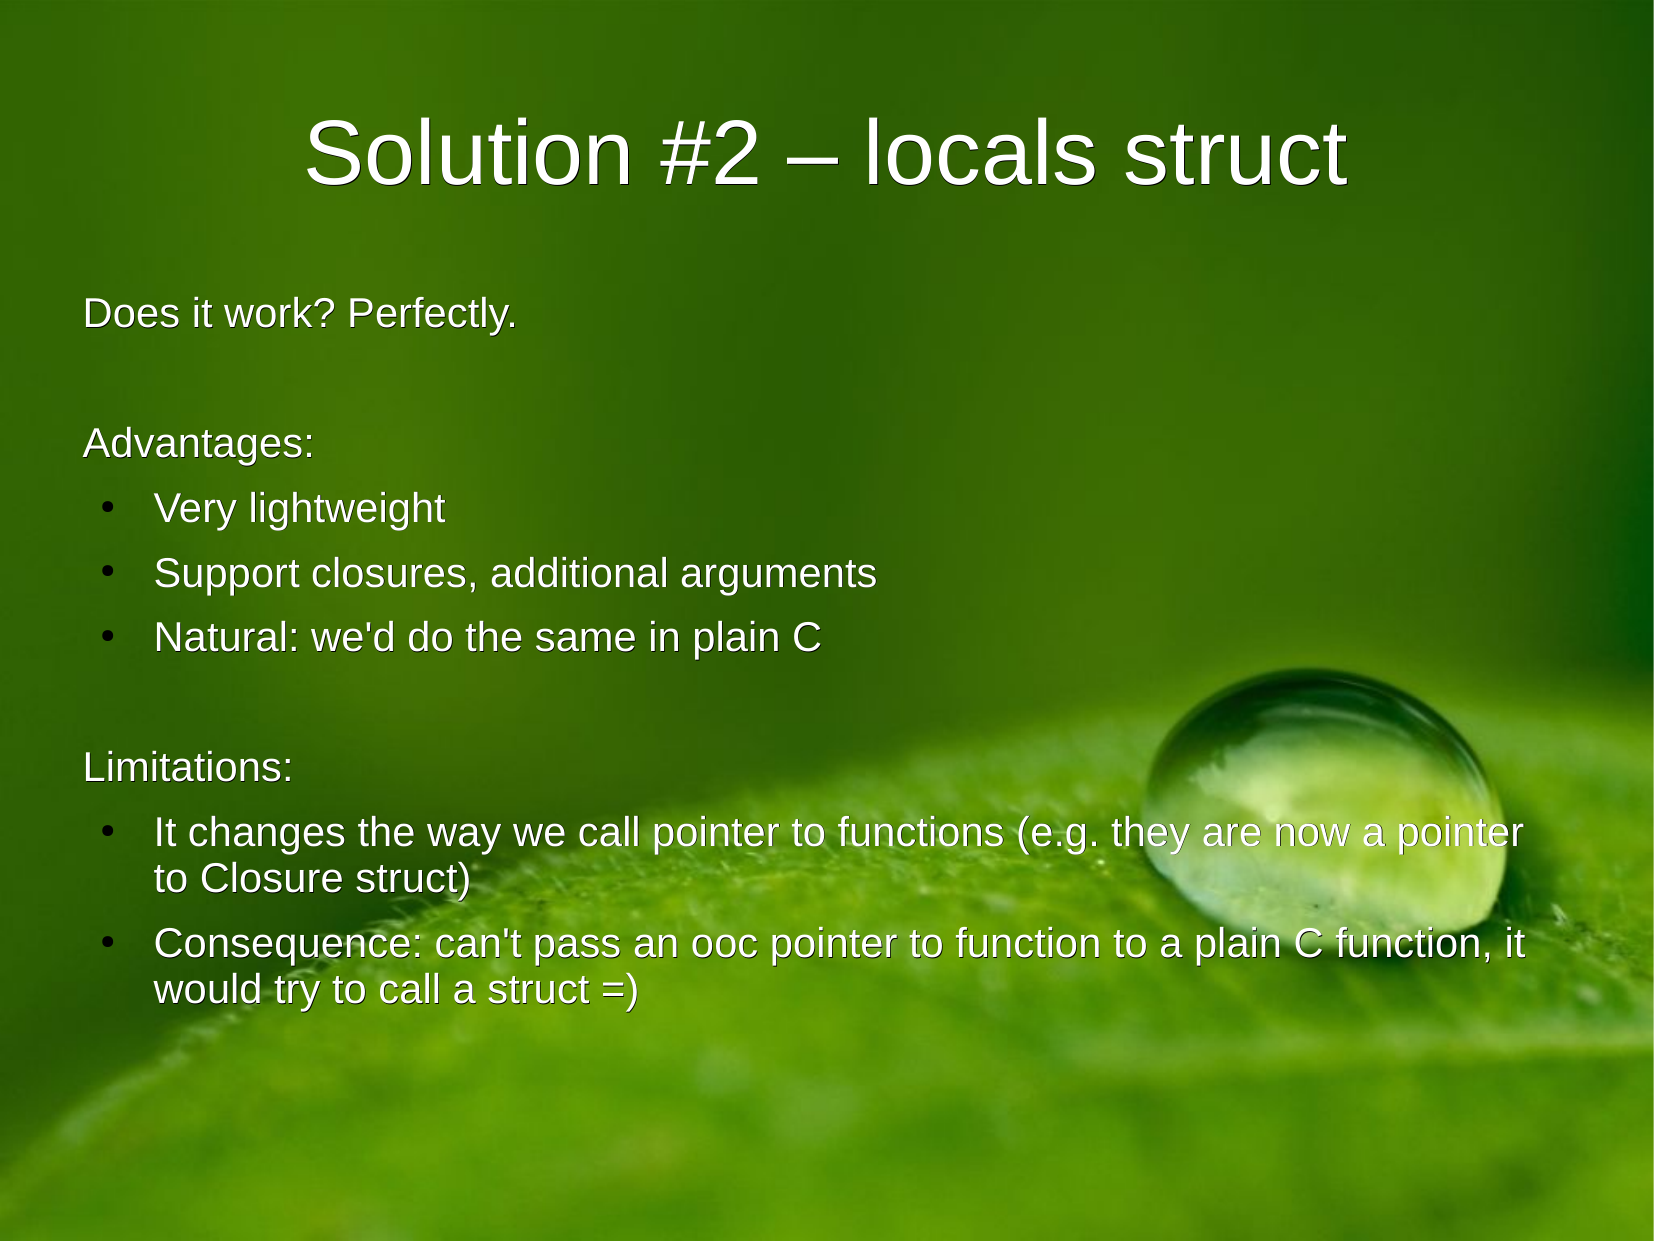

# Solution #2 – locals struct
Does it work? Perfectly.
Advantages:
Very lightweight
Support closures, additional arguments
Natural: we'd do the same in plain C
Limitations:
It changes the way we call pointer to functions (e.g. they are now a pointer to Closure struct)
Consequence: can't pass an ooc pointer to function to a plain C function, it would try to call a struct =)